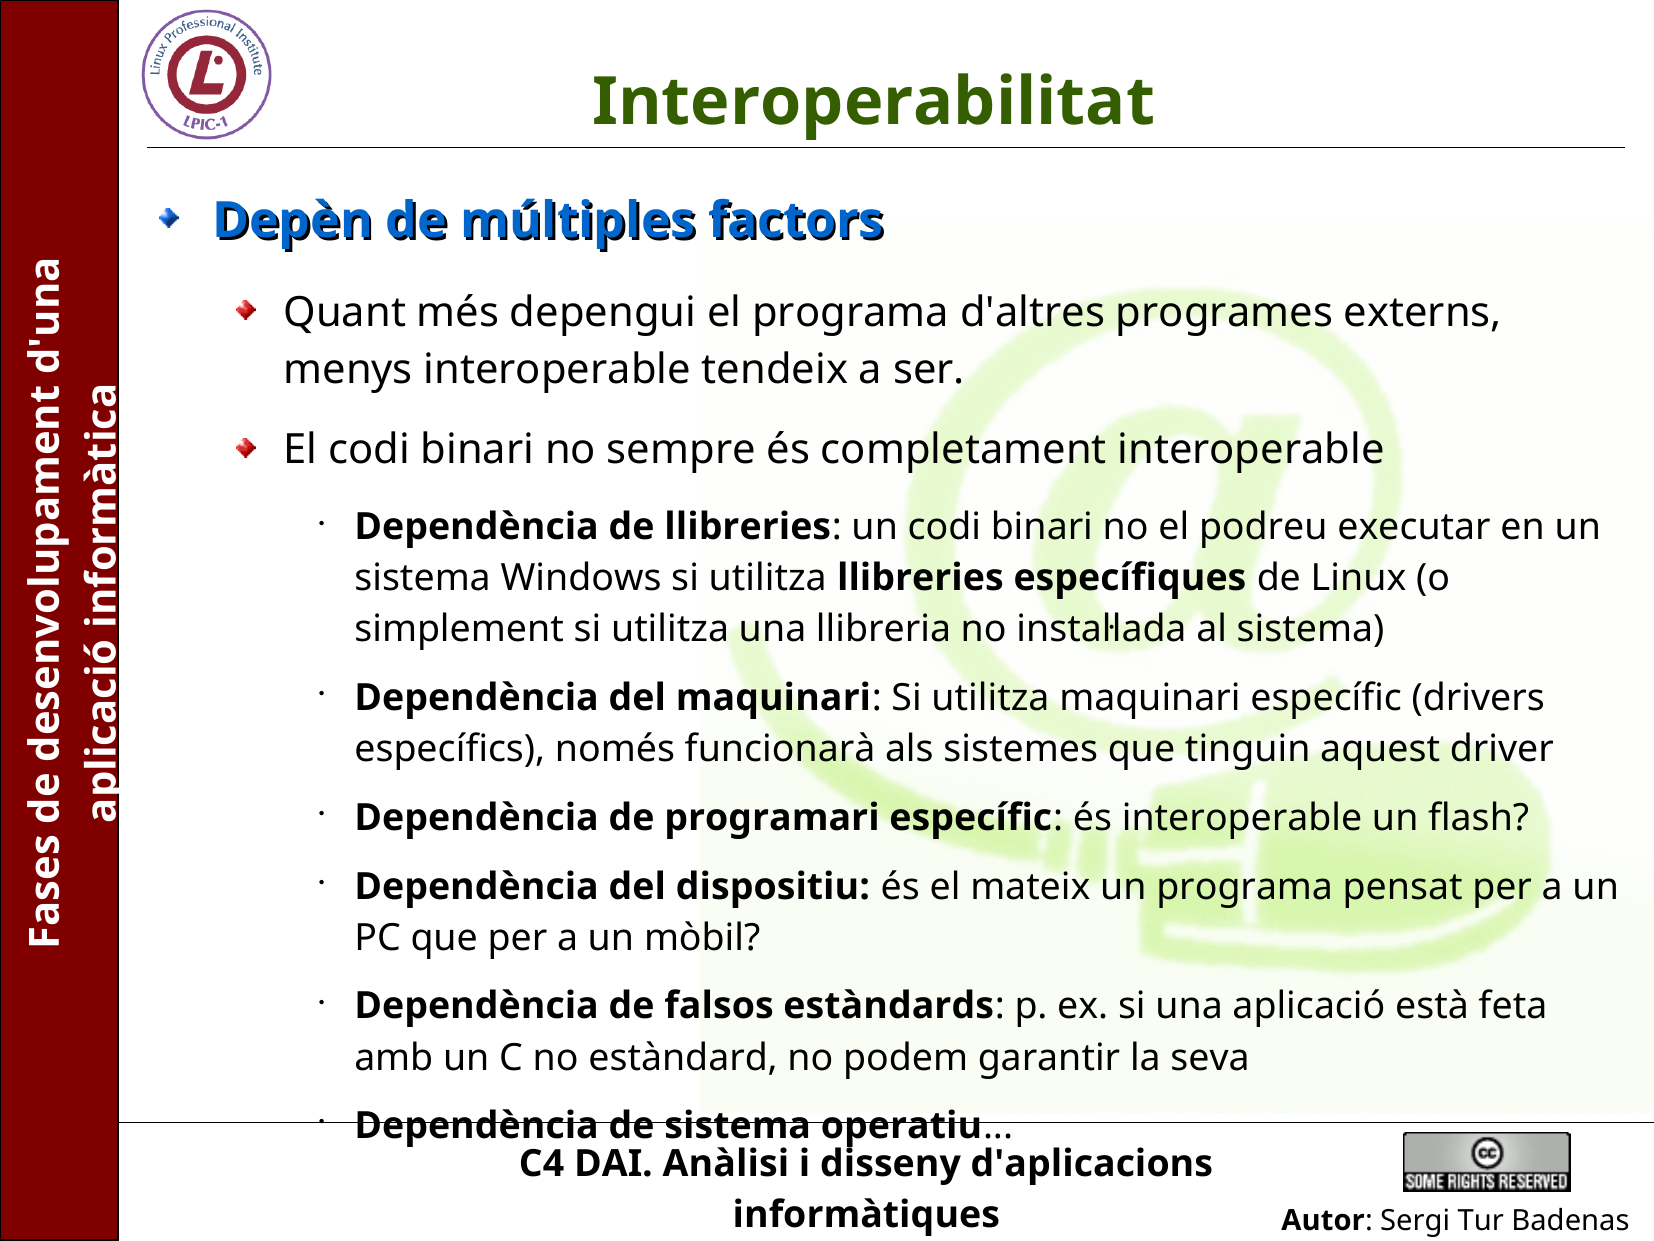

# Interoperabilitat
Depèn de múltiples factors
Quant més depengui el programa d'altres programes externs, menys interoperable tendeix a ser.
El codi binari no sempre és completament interoperable
Dependència de llibreries: un codi binari no el podreu executar en un sistema Windows si utilitza llibreries específiques de Linux (o simplement si utilitza una llibreria no instal·lada al sistema)
Dependència del maquinari: Si utilitza maquinari específic (drivers específics), només funcionarà als sistemes que tinguin aquest driver
Dependència de programari específic: és interoperable un flash?
Dependència del dispositiu: és el mateix un programa pensat per a un PC que per a un mòbil?
Dependència de falsos estàndards: p. ex. si una aplicació està feta amb un C no estàndard, no podem garantir la seva
Dependència de sistema operatiu...